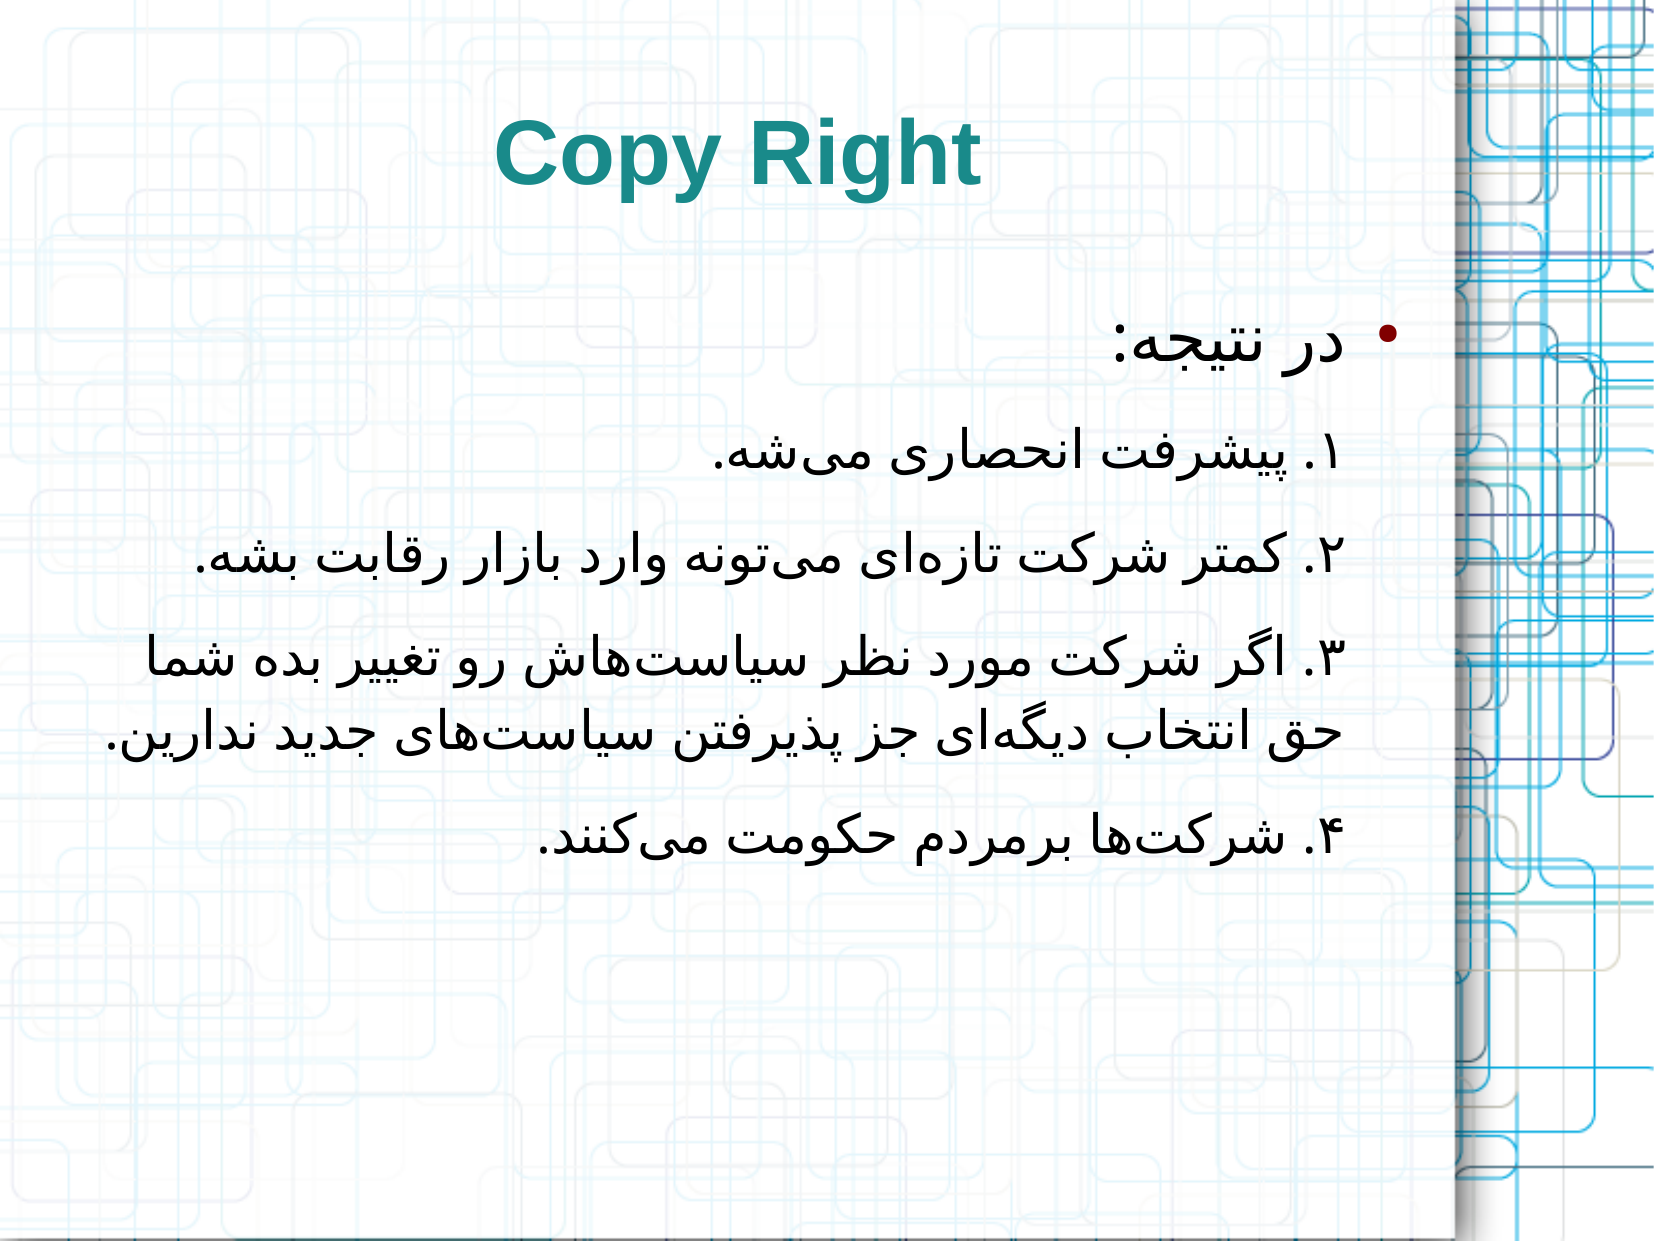

# Copy Right
در نتیجه:
۱. پیشرفت انحصاری می‌شه.
۲. کمتر شرکت تازه‌ای می‌تونه وارد بازار رقابت بشه.
۳. اگر شرکت مورد نظر سیاست‌هاش رو تغییر بده شما حق انتخاب دیگه‌ای جز پذیرفتن سیاست‌های جدید ندارین.
۴. شرکت‌ها برمردم حکومت می‌کنند.